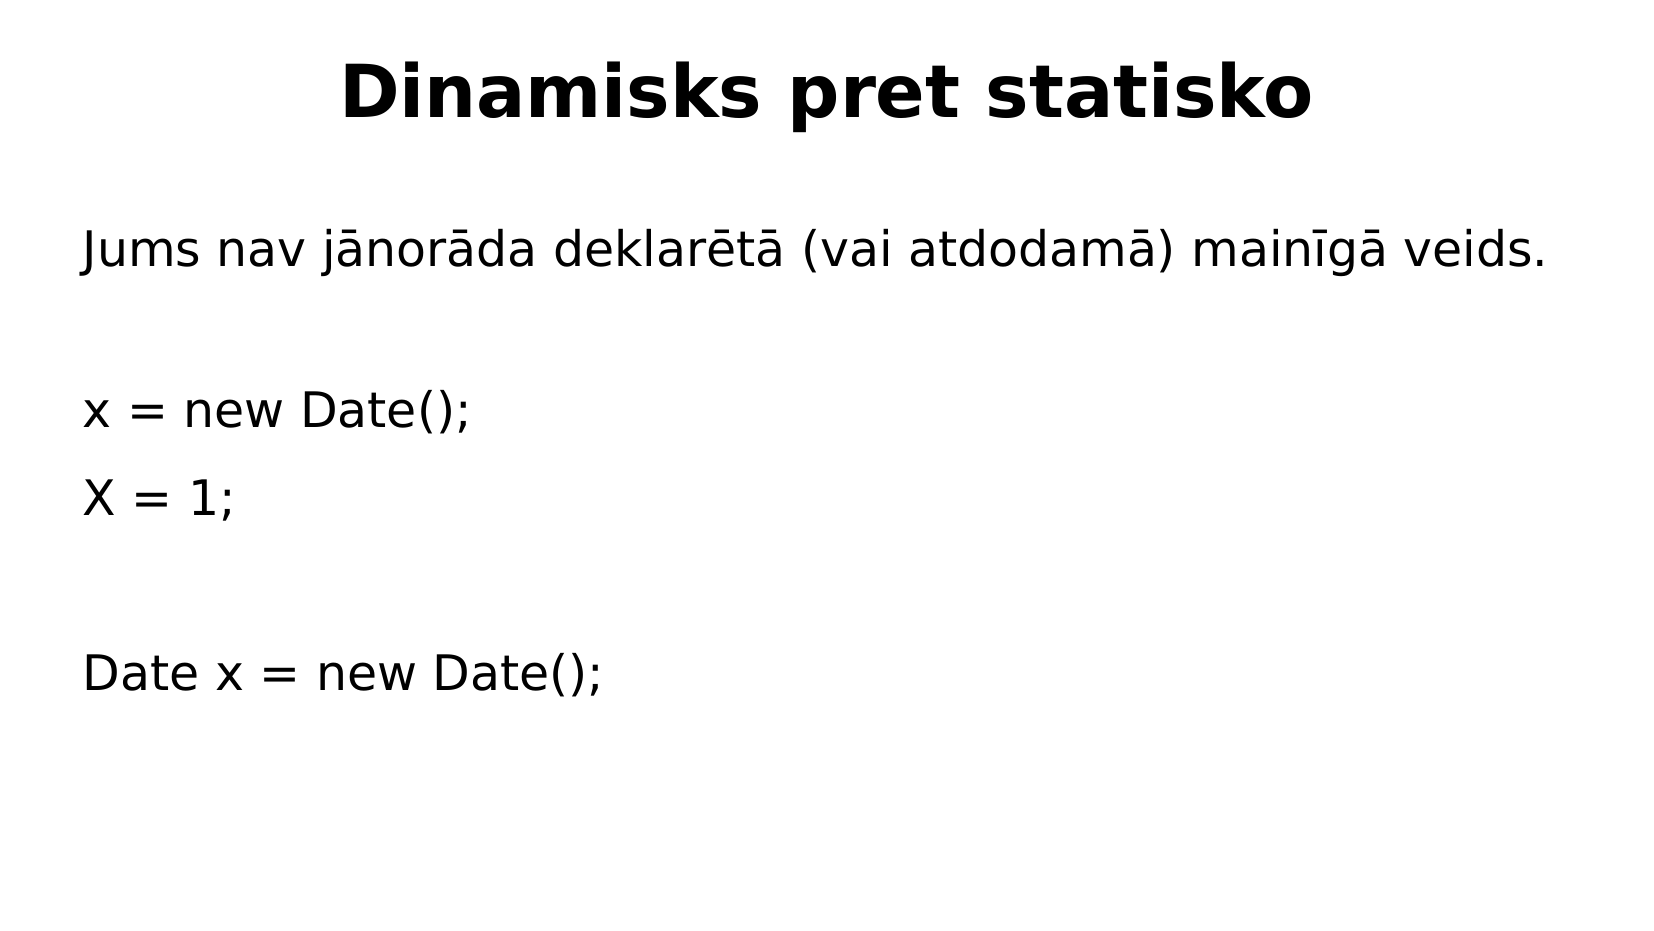

# Dinamisks pret statisko
Jums nav jānorāda deklarētā (vai atdodamā) mainīgā veids.
x = new Date();
X = 1;
Date x = new Date();